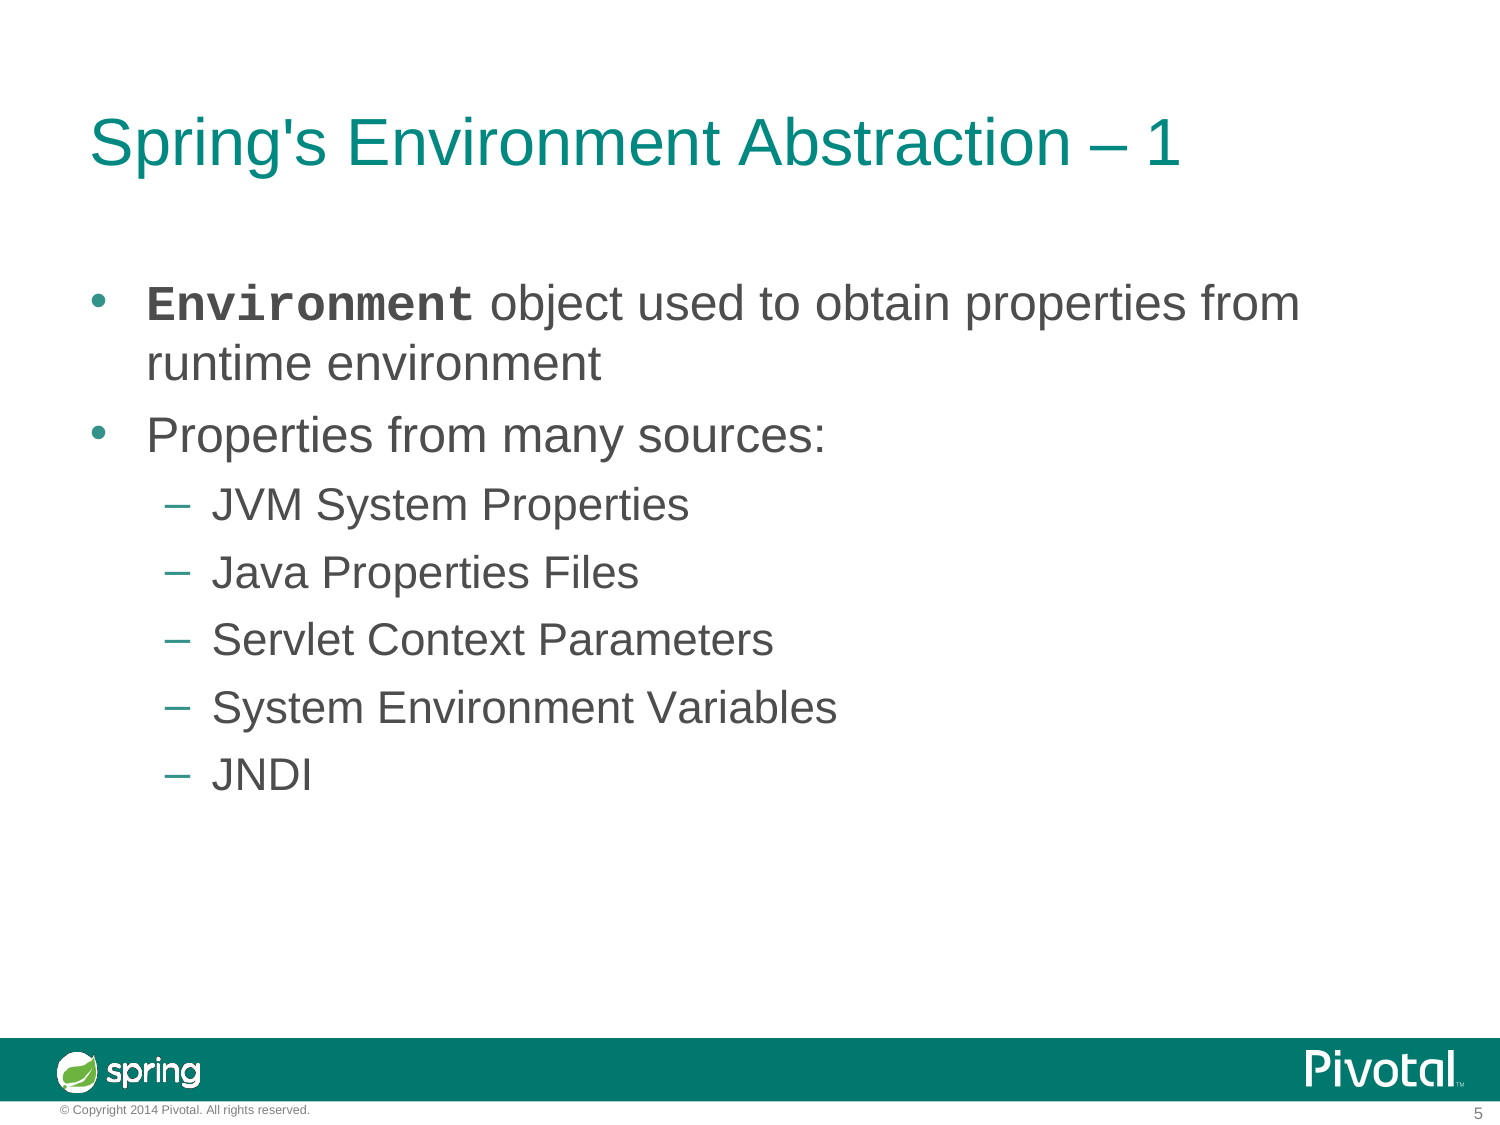

# Spring's Environment Abstraction – 1
Environment object used to obtain properties from runtime environment
Properties from many sources:
JVM System Properties
Java Properties Files
Servlet Context Parameters
System Environment Variables
JNDI